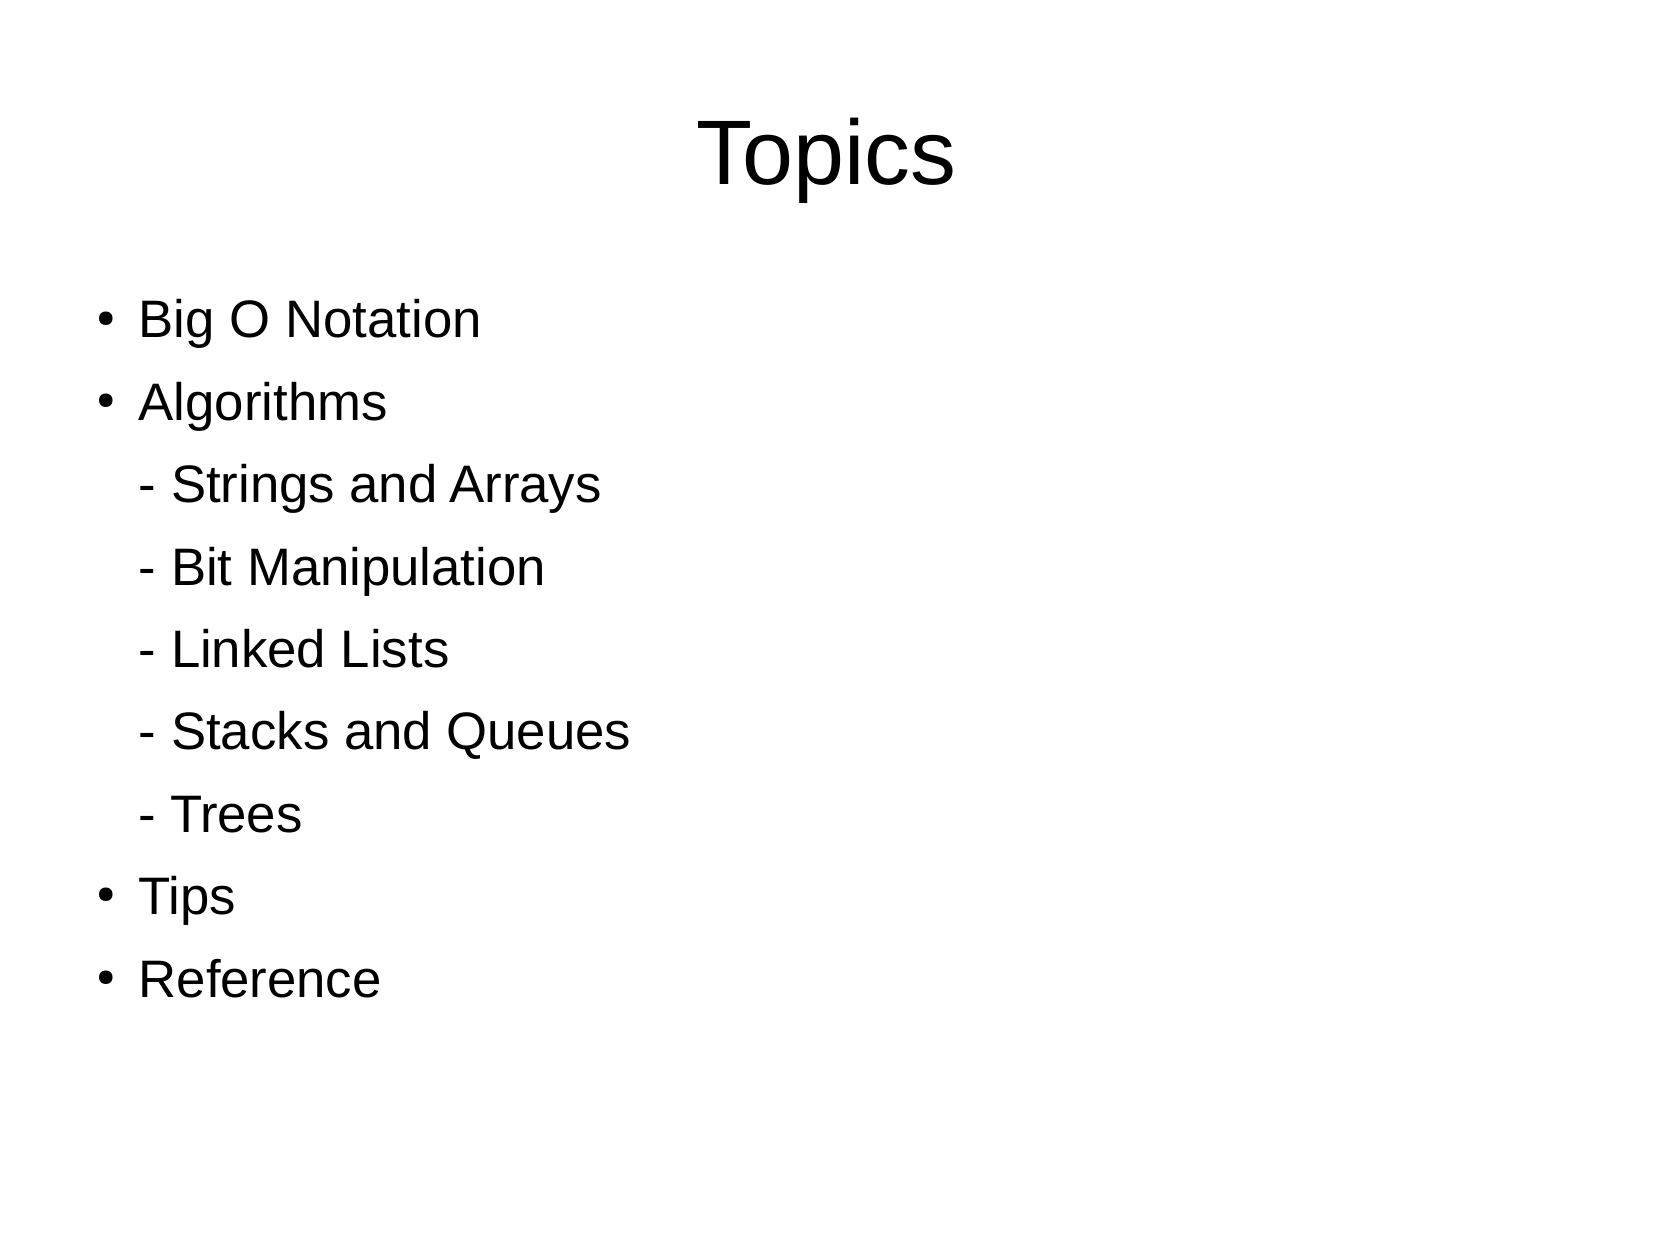

# Topics
Big O Notation
Algorithms
- Strings and Arrays
- Bit Manipulation
- Linked Lists
- Stacks and Queues
- Trees
Tips
Reference